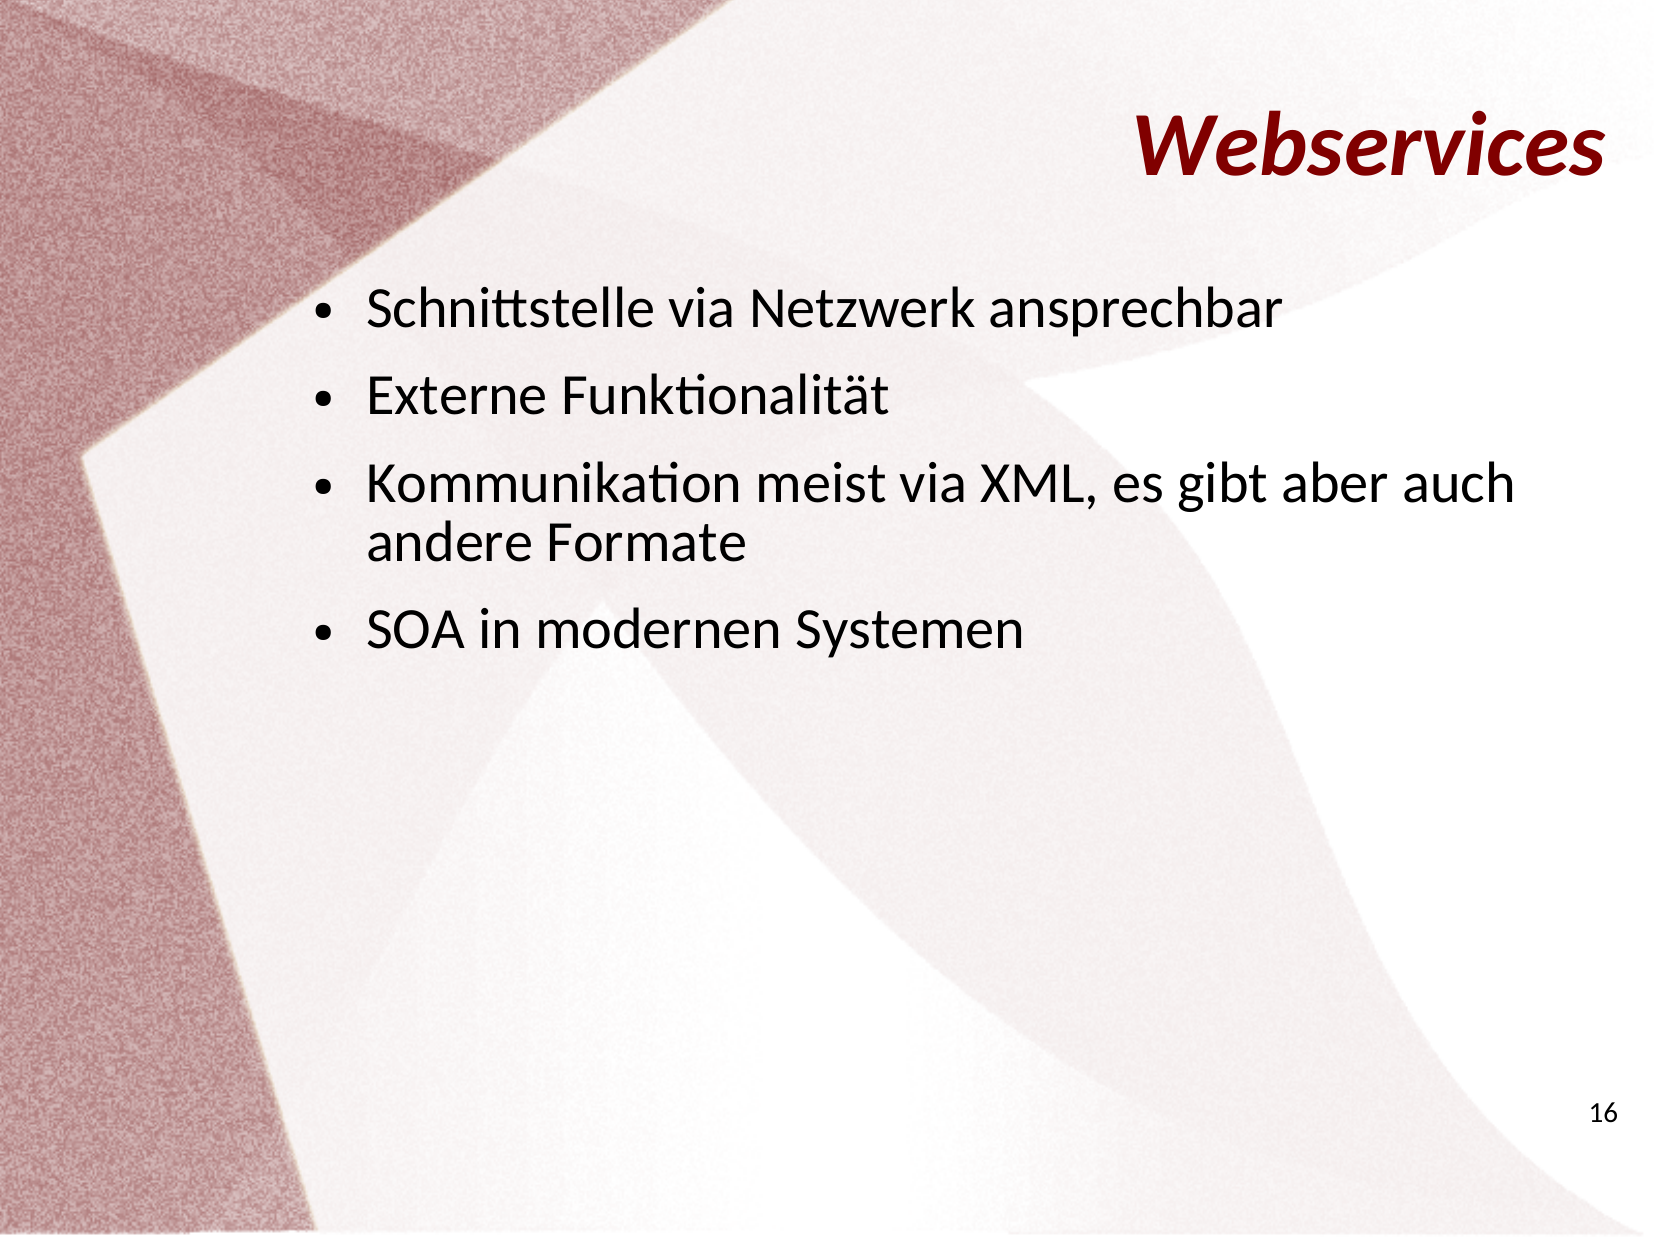

# Webservices
Schnittstelle via Netzwerk ansprechbar
Externe Funktionalität
Kommunikation meist via XML, es gibt aber auch andere Formate
SOA in modernen Systemen
16